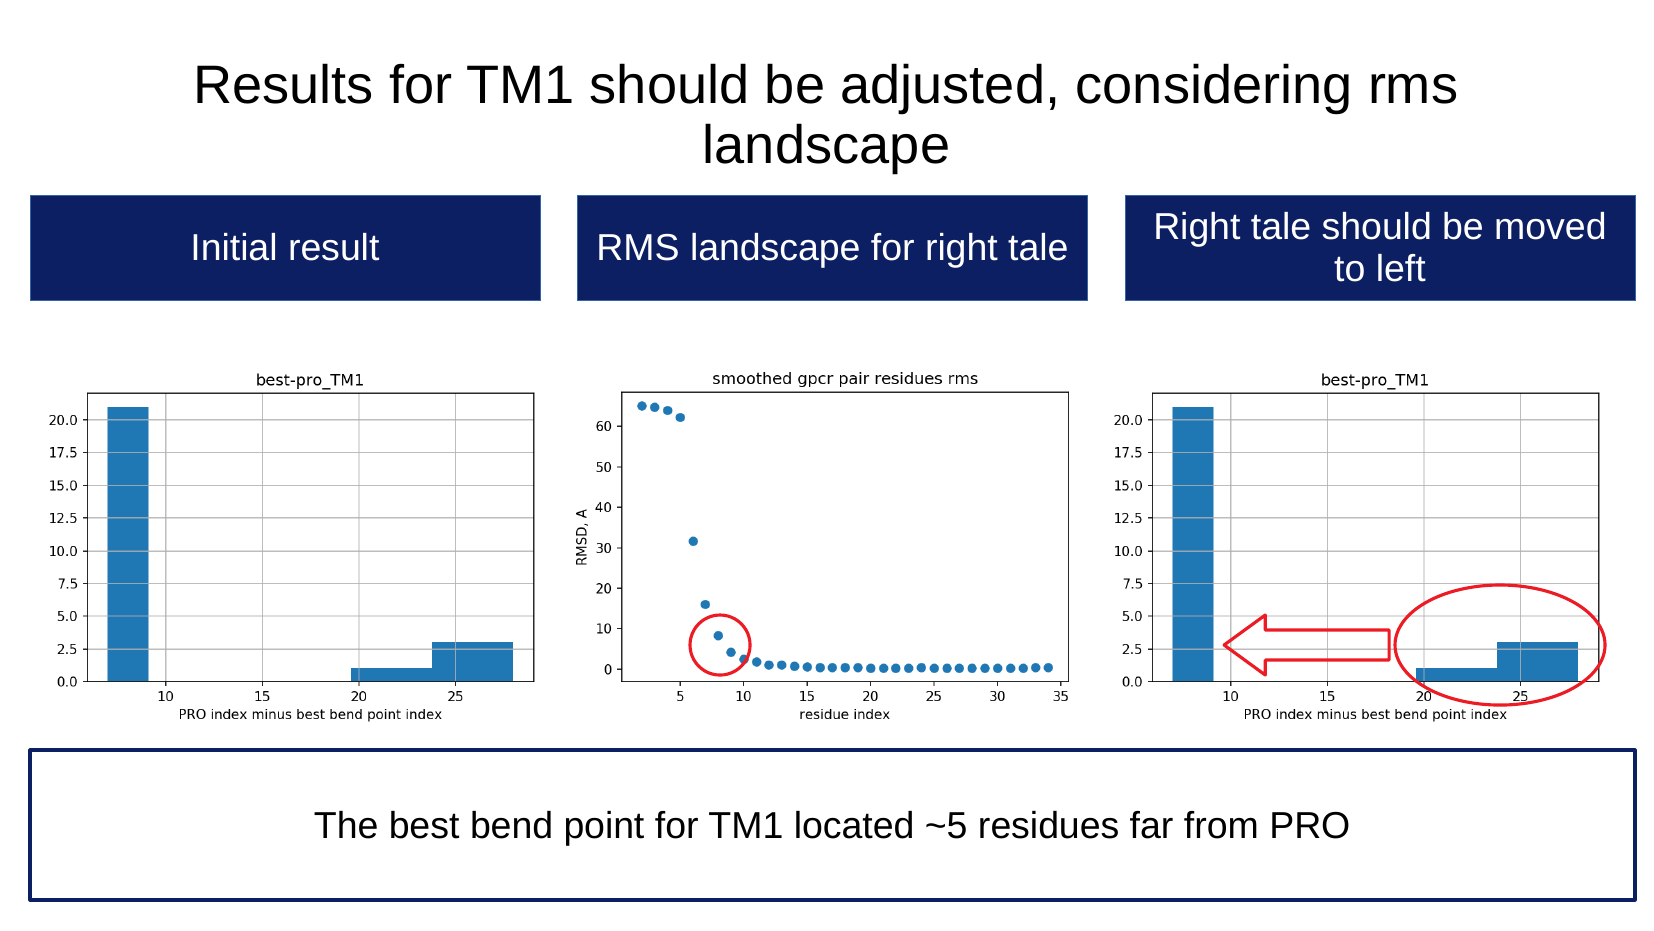

# Results for TM1 should be adjusted, considering rms landscape
Initial result
RMS landscape for right tale
Right tale should be moved
to left
The best bend point for TM1 located ~5 residues far from PRO